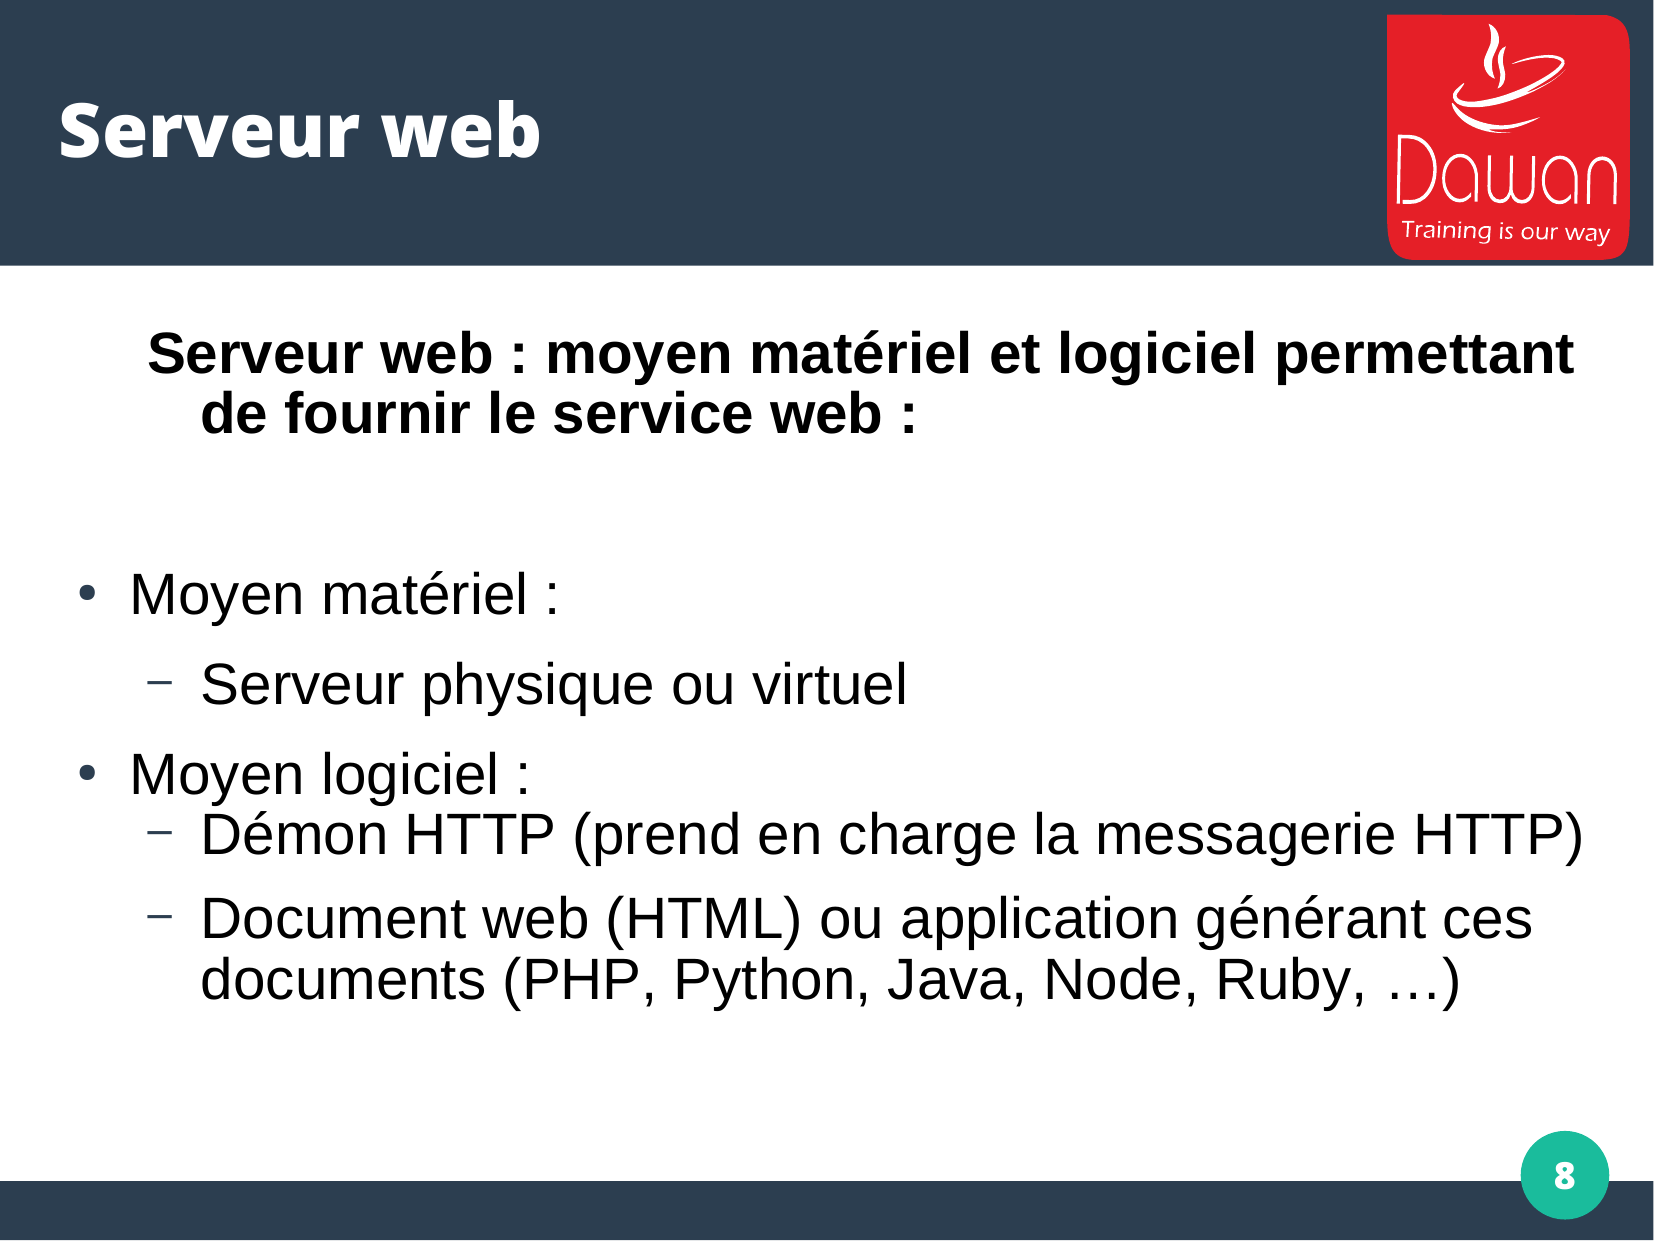

# Serveur web
Serveur web : moyen matériel et logiciel permettant de fournir le service web :
Moyen matériel :
Serveur physique ou virtuel
Moyen logiciel :
Démon HTTP (prend en charge la messagerie HTTP)
Document web (HTML) ou application générant ces documents (PHP, Python, Java, Node, Ruby, …)
8